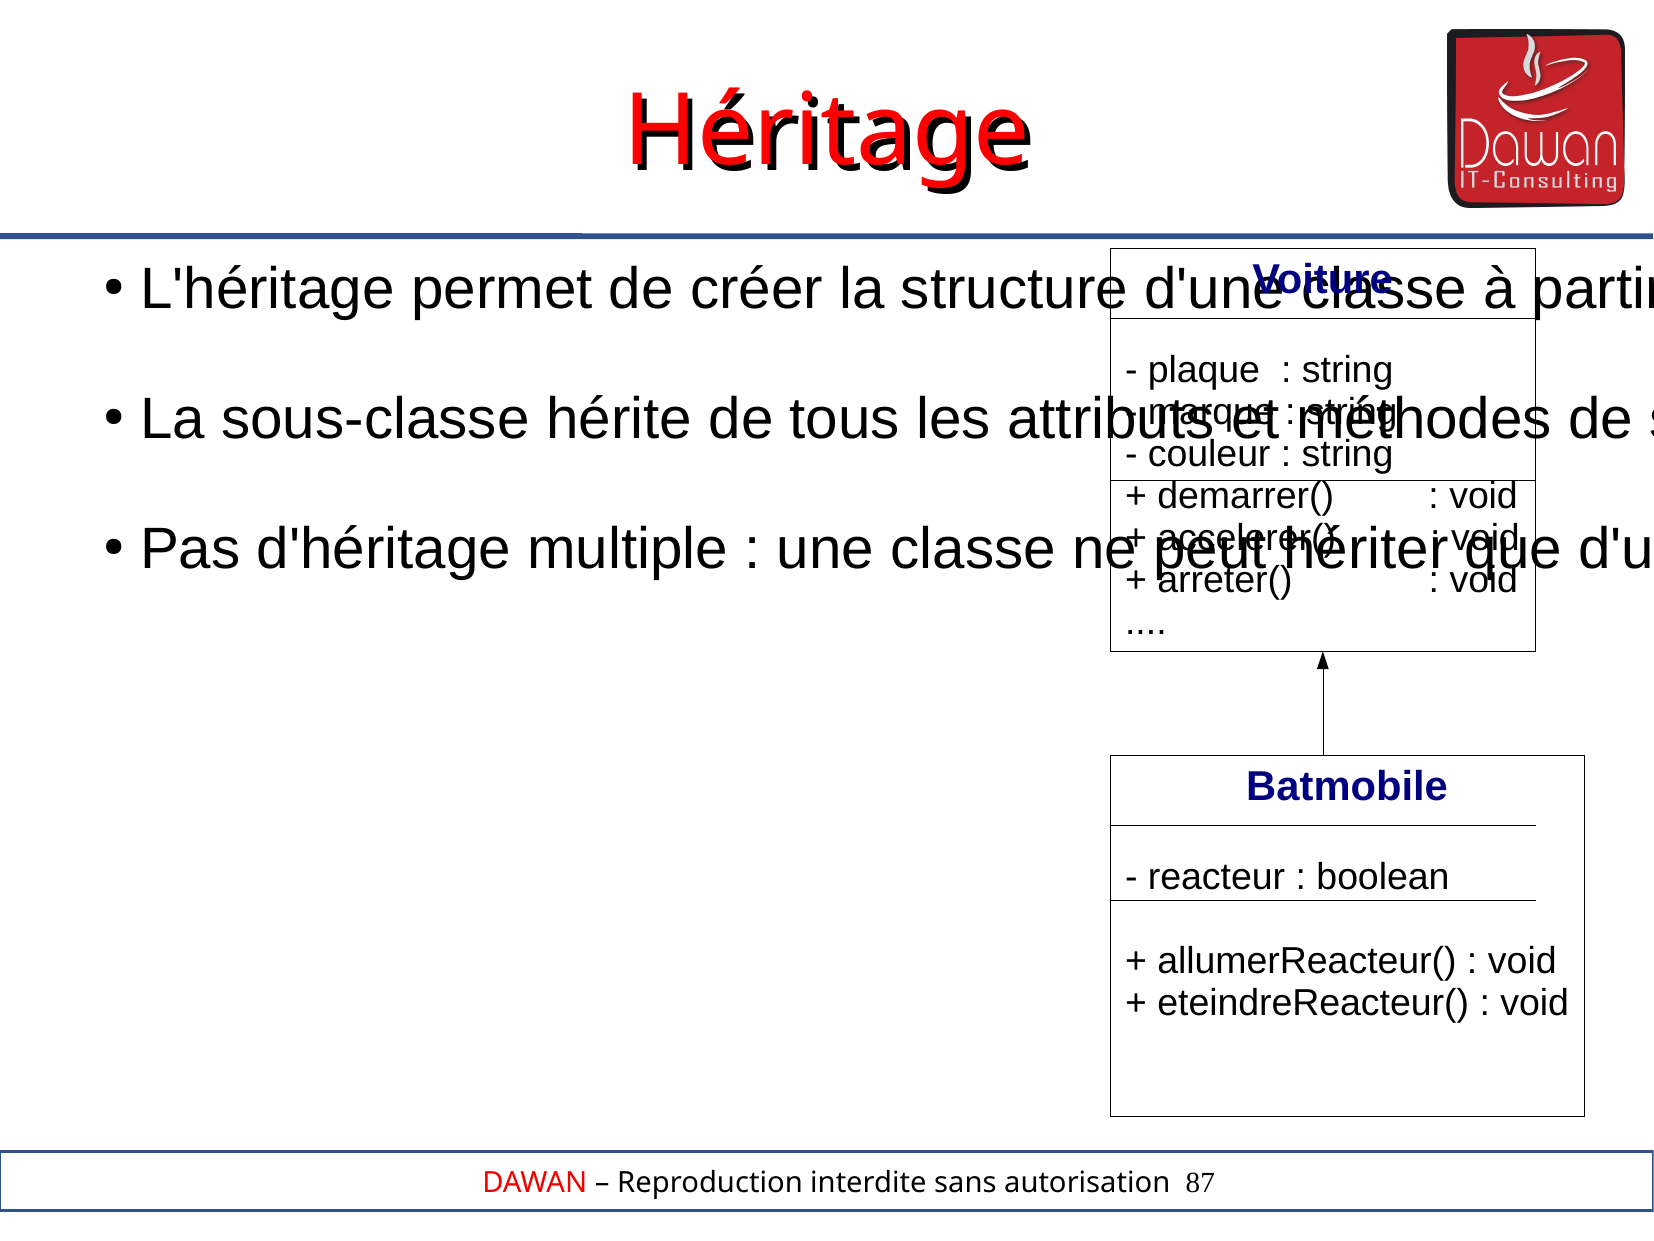

Héritage
Voiture
- plaque : string
- marque : string
- couleur : string
+ demarrer() : void
+ accelerer() : void
+ arreter() : void
....
 L'héritage permet de créer la structure d'une classe à partir des membres d'une autre classe.
 La sous-classe hérite de tous les attributs et méthodes de sa classe mère (selon la visibilité de ceux-ci).
 Pas d'héritage multiple : une classe ne peut hériter que d'une classe.
Batmobile
- reacteur : boolean
+ allumerReacteur() : void
+ eteindreReacteur() : void